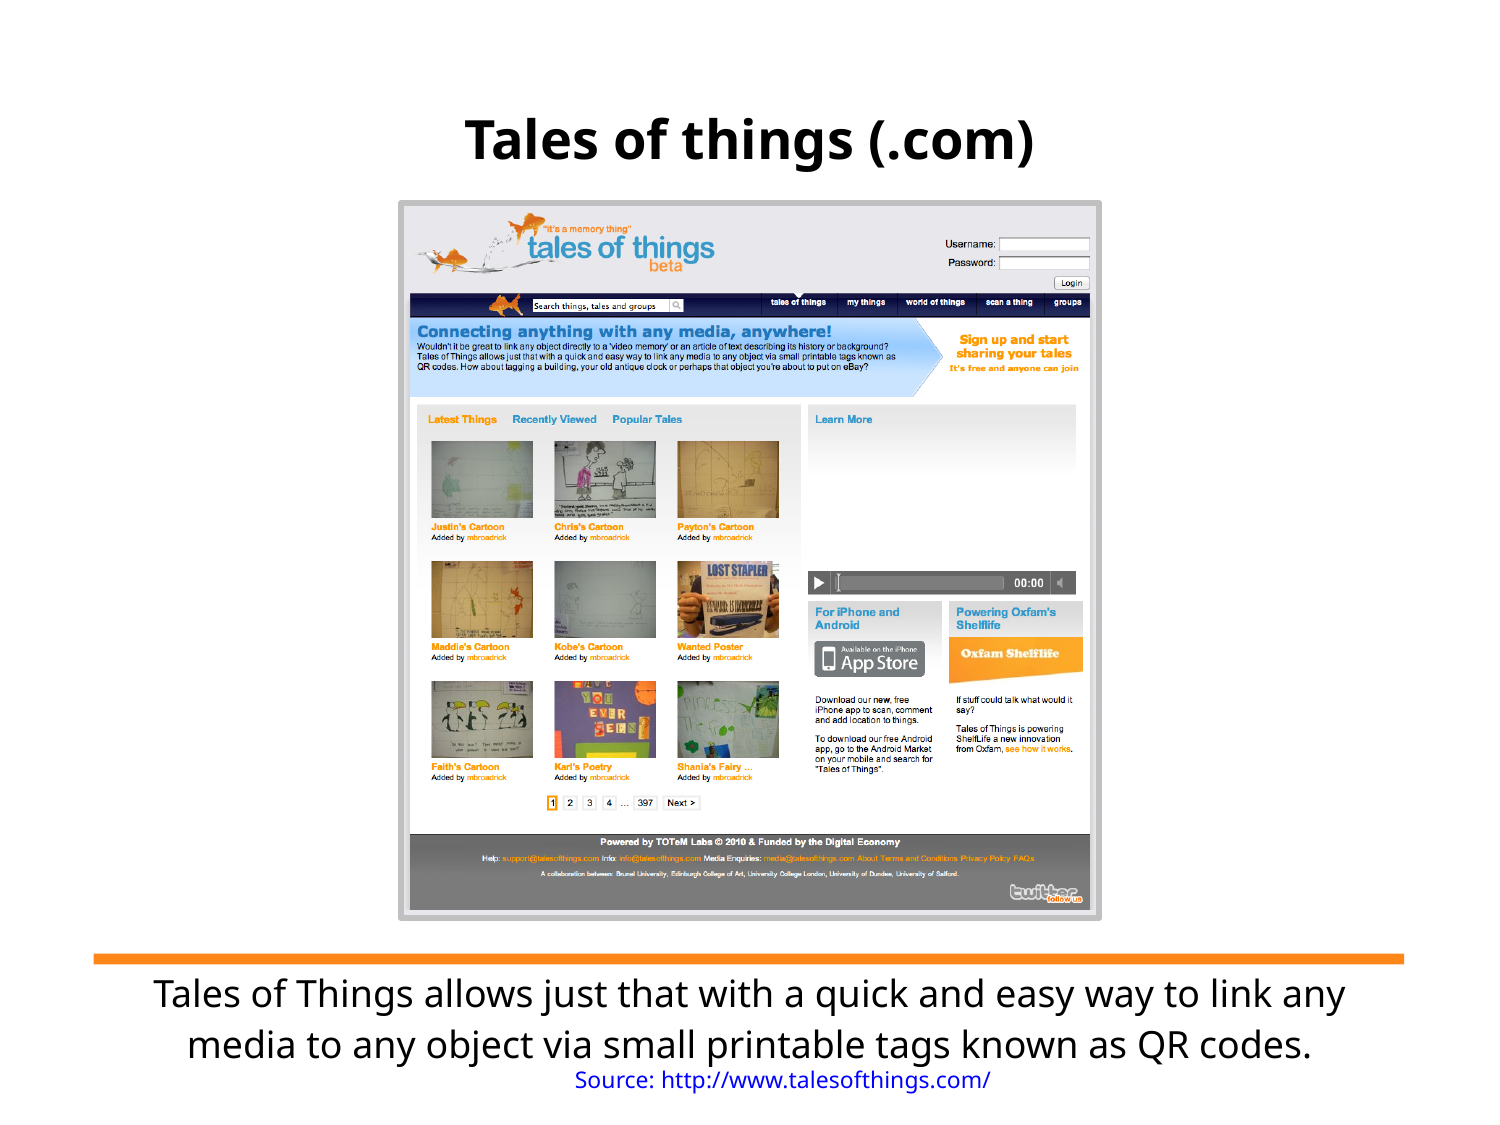

# Tales of things (.com)
Tales of Things allows just that with a quick and easy way to link any media to any object via small printable tags known as QR codes.
Source: http://www.talesofthings.com/